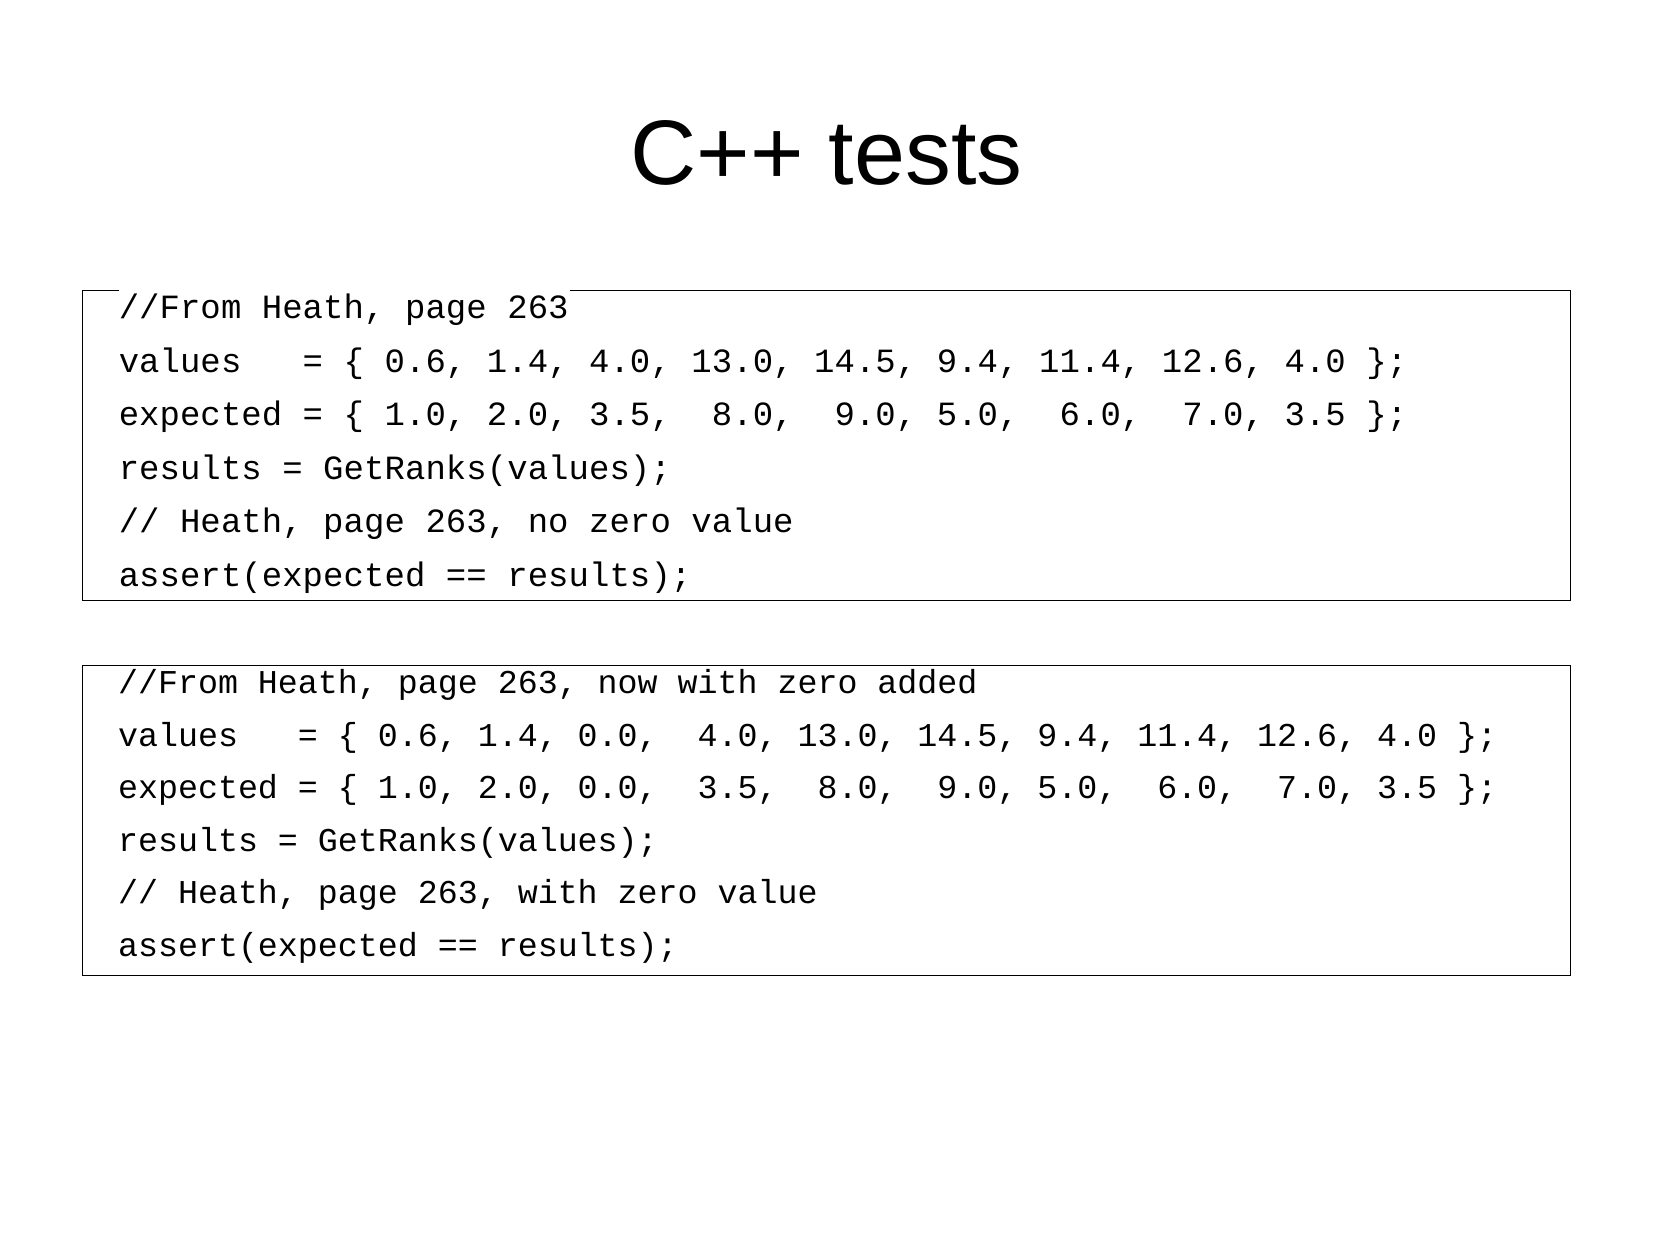

# C++ tests
//From Heath, page 263
values = { 0.6, 1.4, 4.0, 13.0, 14.5, 9.4, 11.4, 12.6, 4.0 };
expected = { 1.0, 2.0, 3.5, 8.0, 9.0, 5.0, 6.0, 7.0, 3.5 };
results = GetRanks(values);
// Heath, page 263, no zero value
assert(expected == results);
//From Heath, page 263, now with zero added
values = { 0.6, 1.4, 0.0, 4.0, 13.0, 14.5, 9.4, 11.4, 12.6, 4.0 };
expected = { 1.0, 2.0, 0.0, 3.5, 8.0, 9.0, 5.0, 6.0, 7.0, 3.5 };
results = GetRanks(values);
// Heath, page 263, with zero value
assert(expected == results);